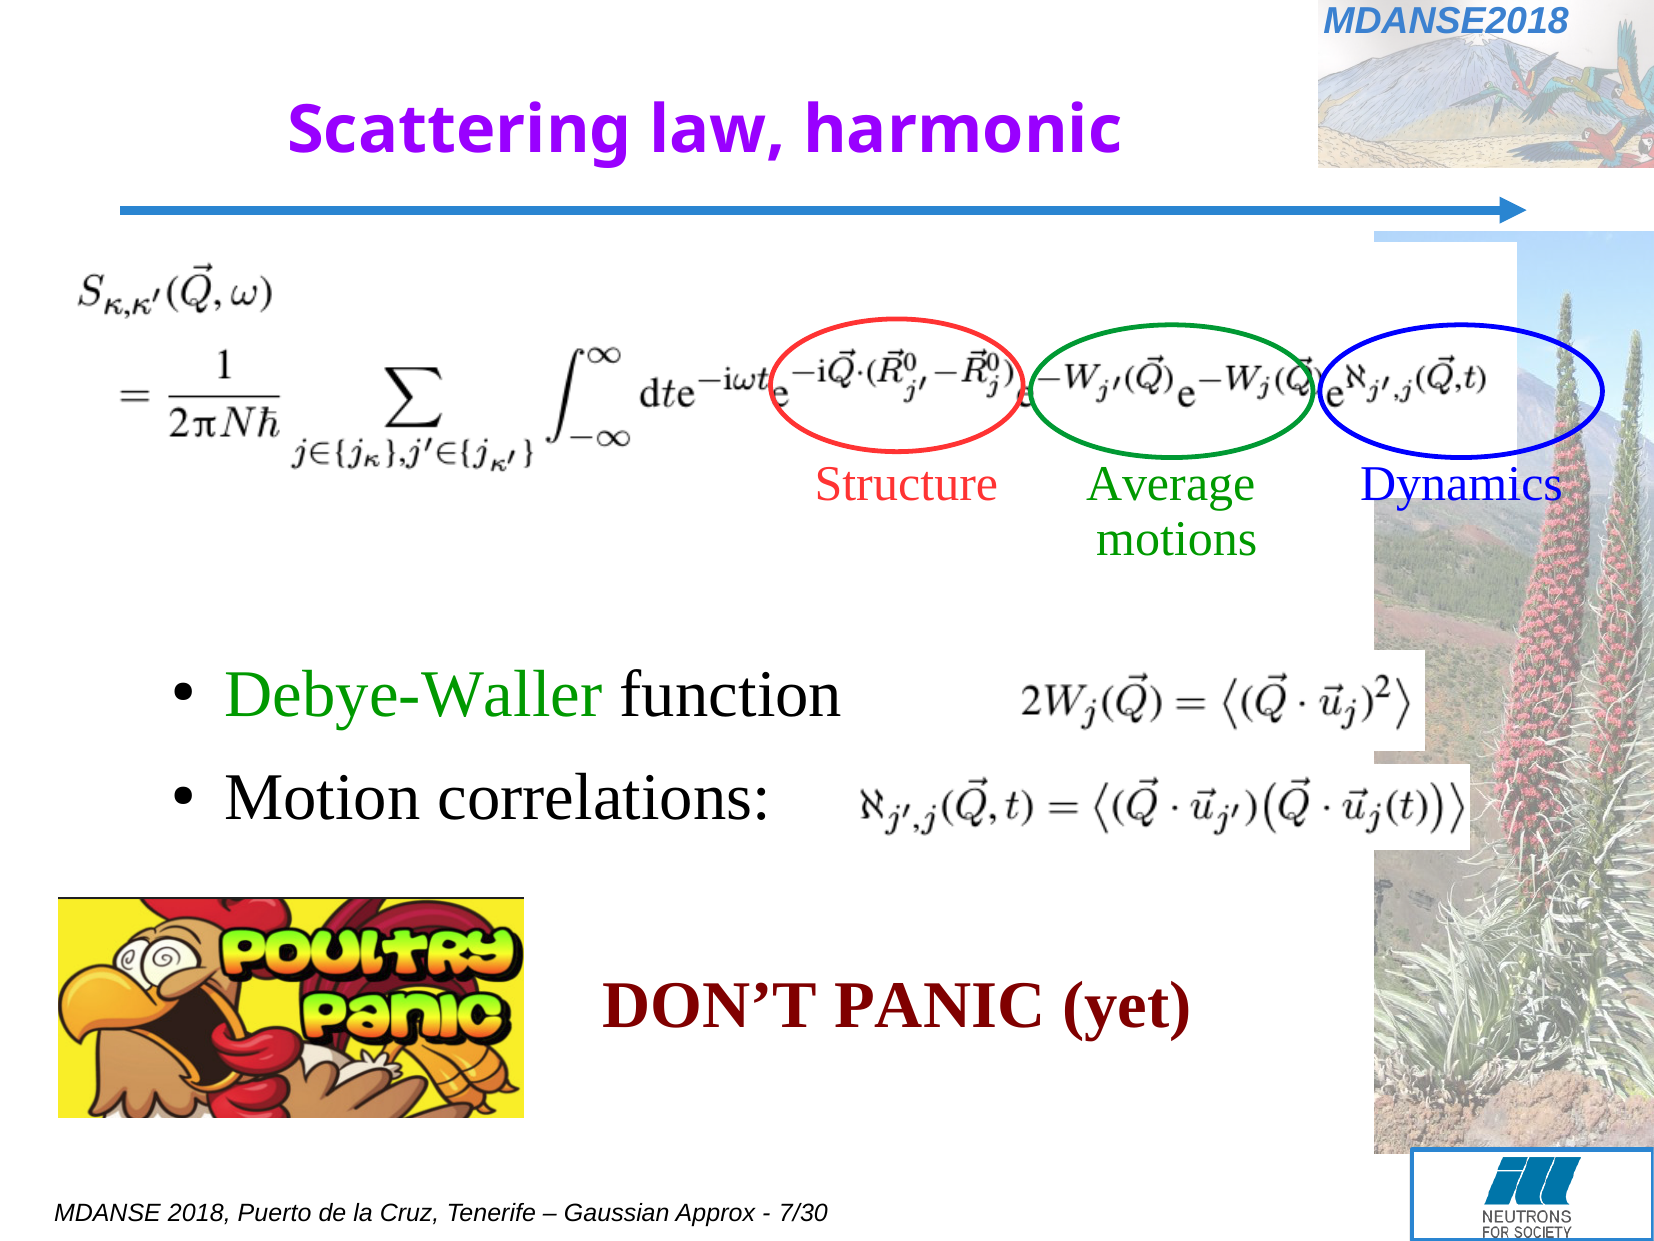

# Scattering law, harmonic
Debye-Waller function
Motion correlations:
DON’T PANIC (yet)
Structure
Average
motions
Dynamics